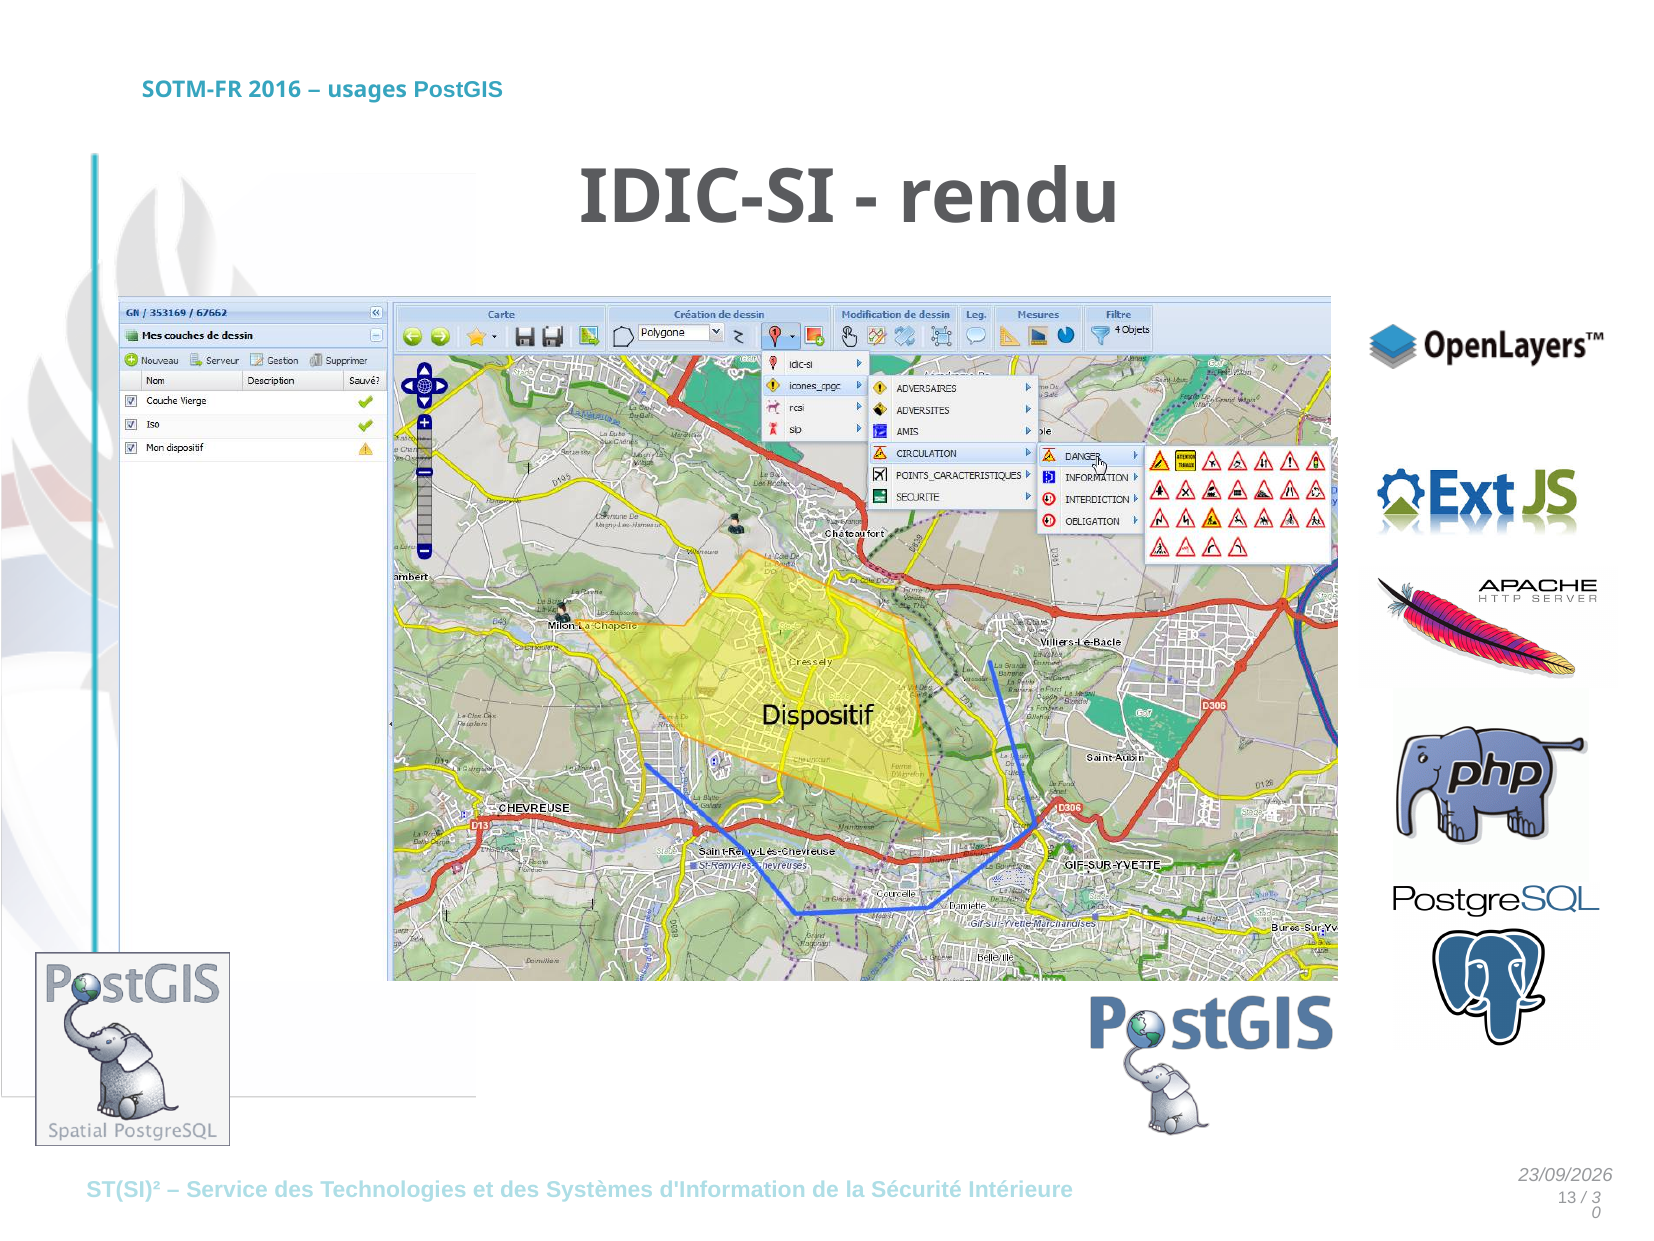

# SOTM-FR 2016 – usages PostGIS
IDIC-SI - rendu